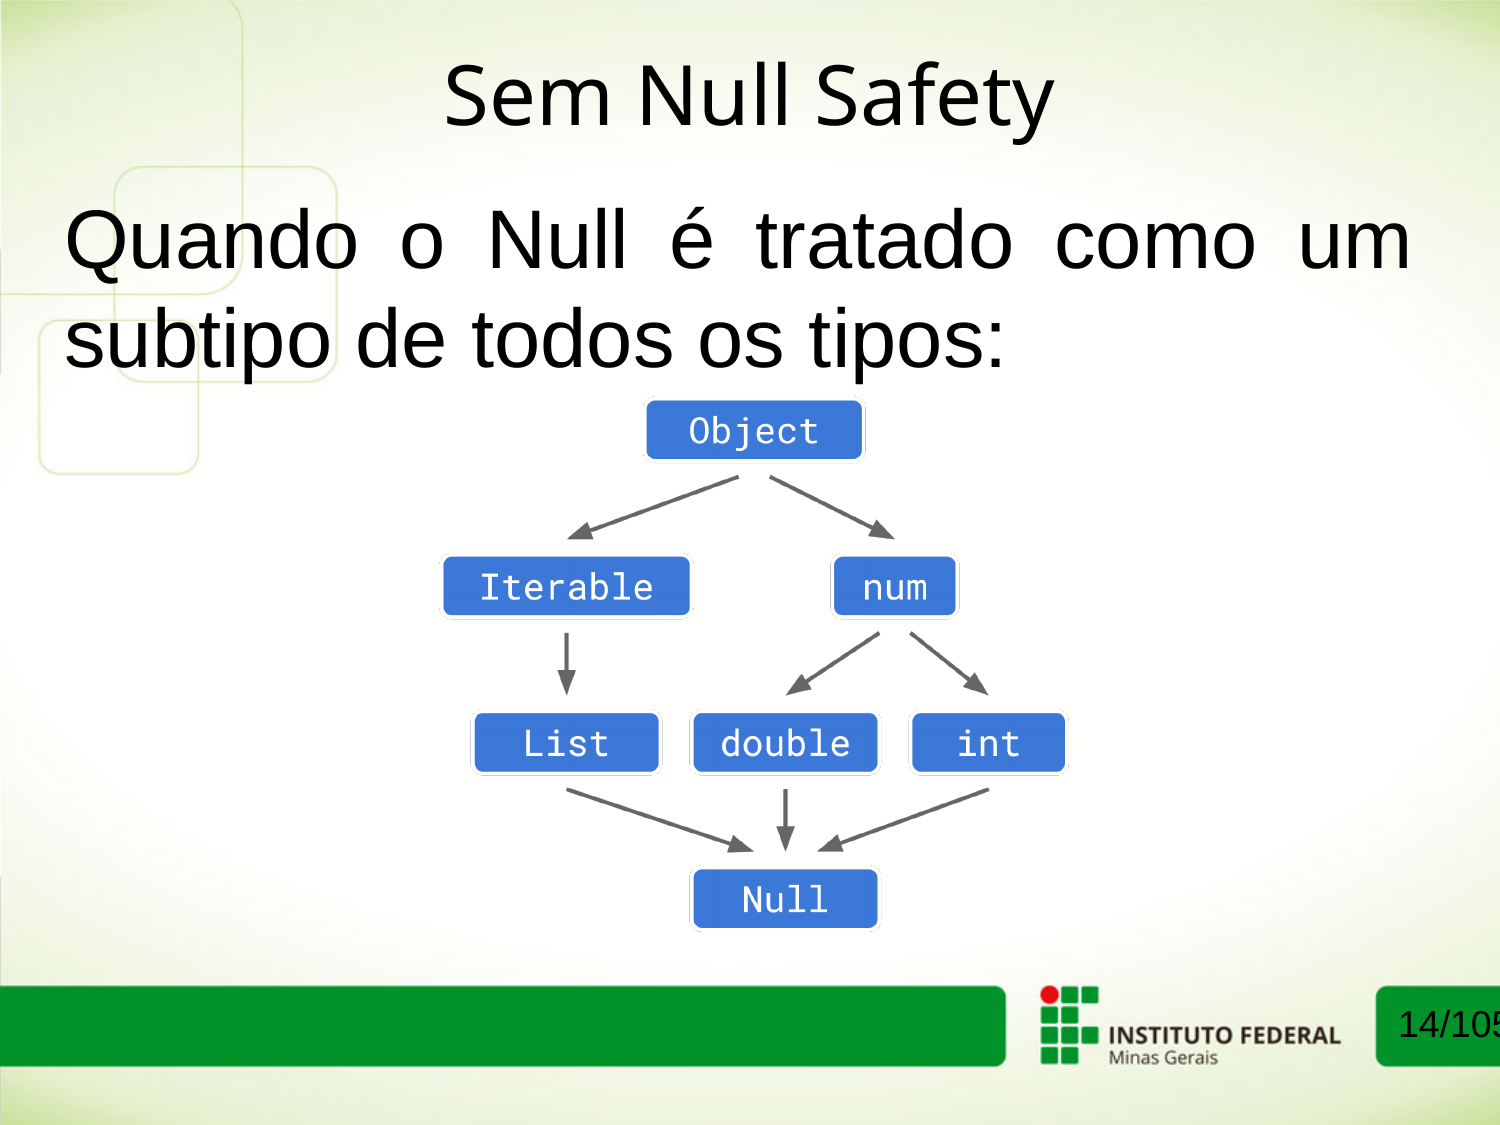

Sem Null Safety
Quando o Null é tratado como um subtipo de todos os tipos: